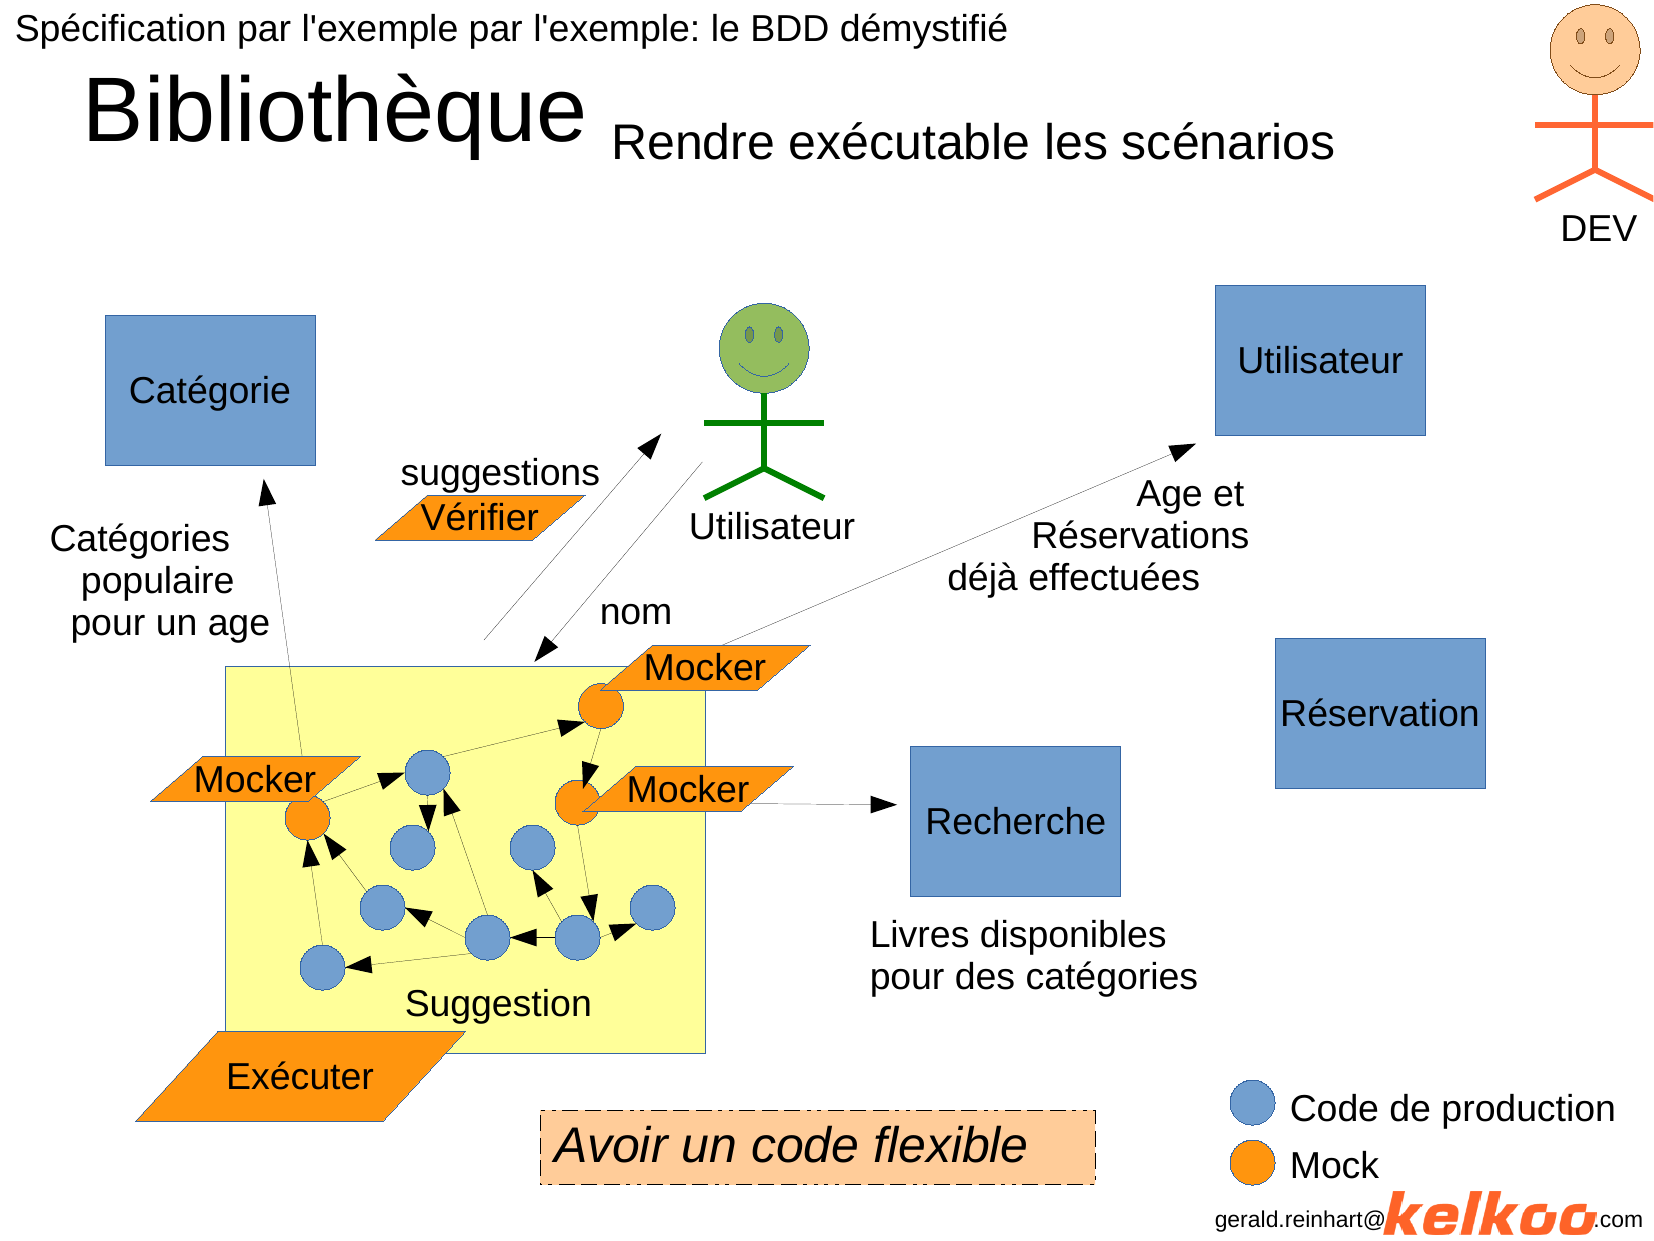

Spécification par l'exemple par l'exemple: le BDD démystifié
Bibliothèque
Rendre exécutable les scénarios
 DEV
Utilisateur
Utilisateur
Catégorie
suggestions
 Age et
 Réservations
déjà effectuées
Vérifier
Catégories
 populaire
 pour un age
nom
Réservation
Mocker
Recherche
Mocker
Mocker
Livres disponibles
pour des catégories
Suggestion
Exécuter
Code de production
Avoir un code flexible
Mock
 gerald.reinhart@ .com